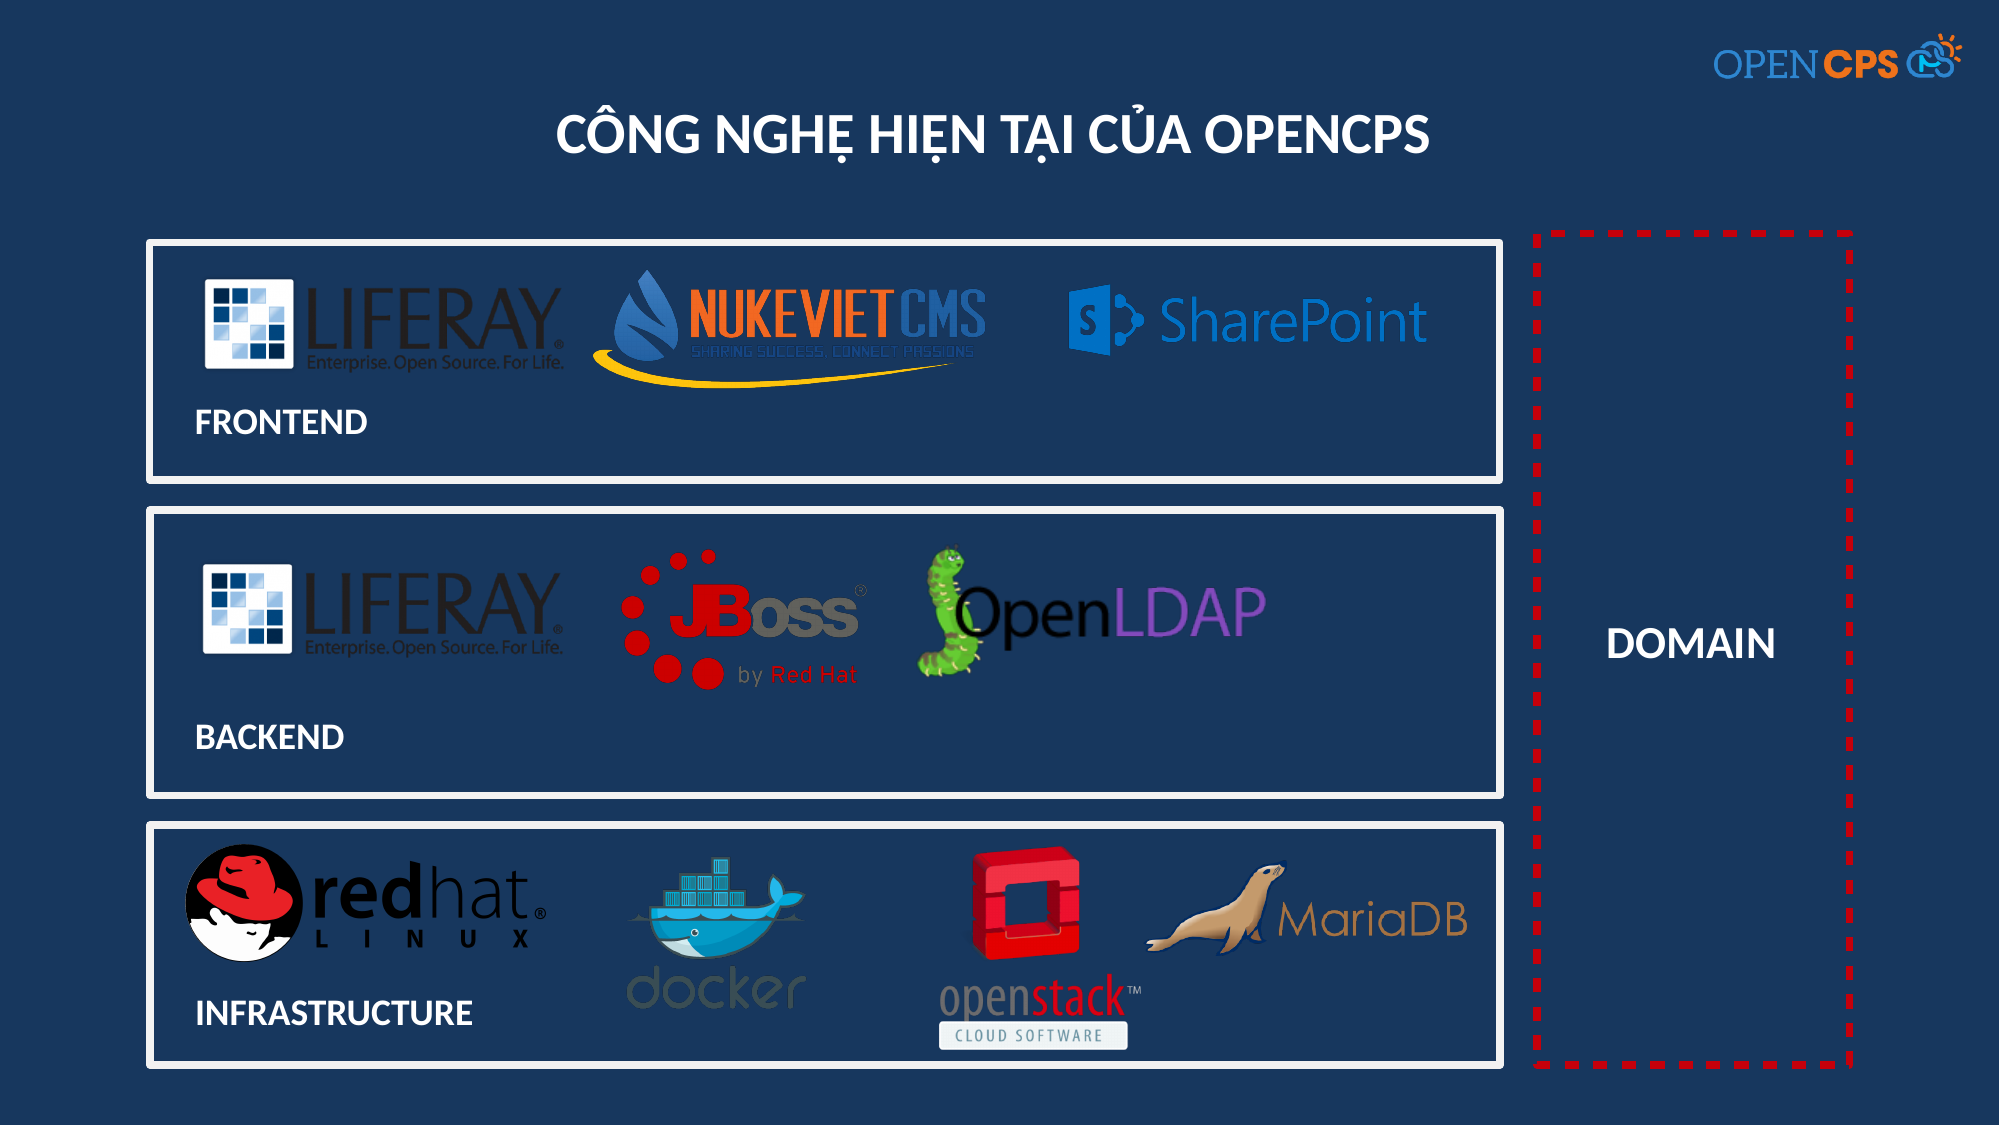

CÔNG NGHỆ HIỆN TẠI CỦA OPENCPS
FRONTEND
DOMAIN
BACKEND
INFRASTRUCTURE